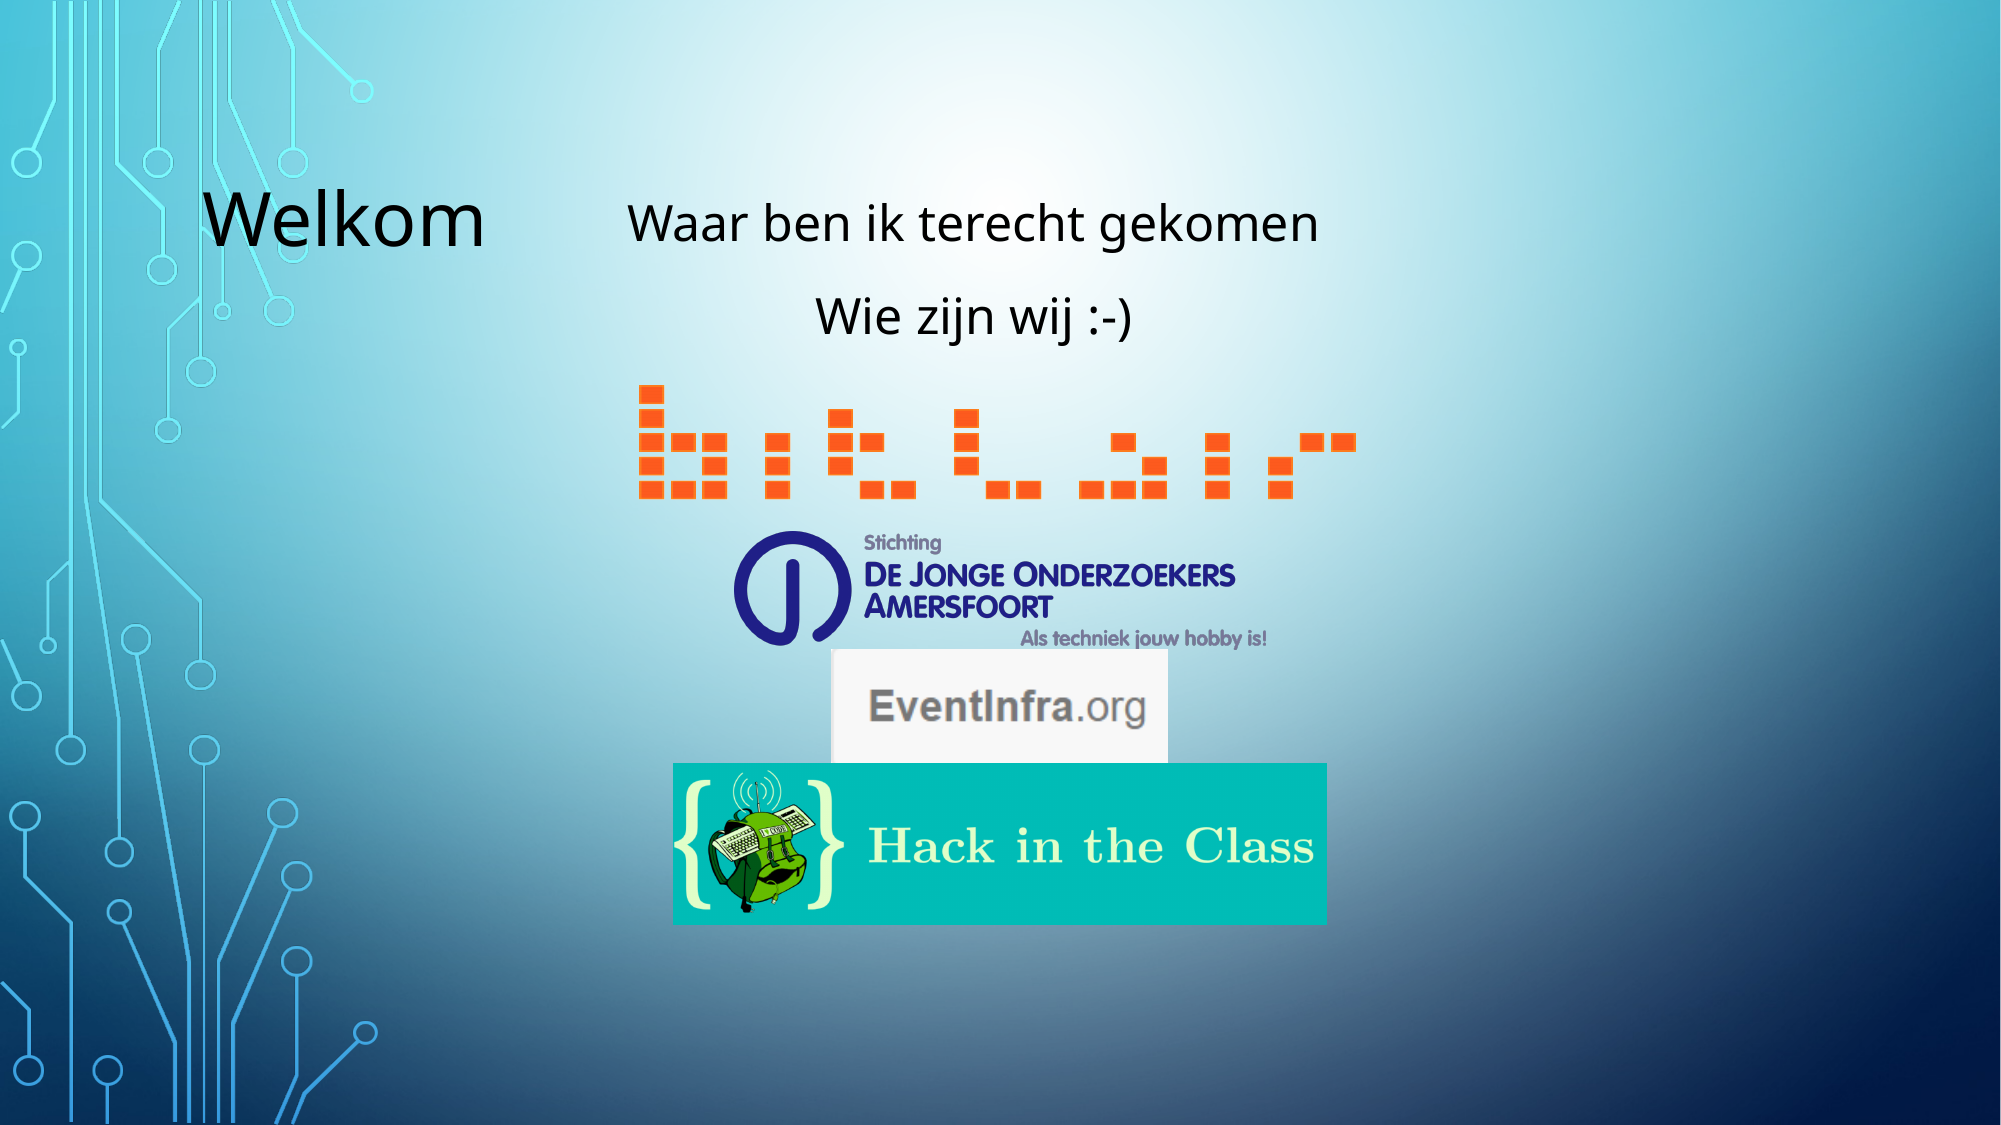

# Welkom
Waar ben ik terecht gekomen
Wie zijn wij :-)